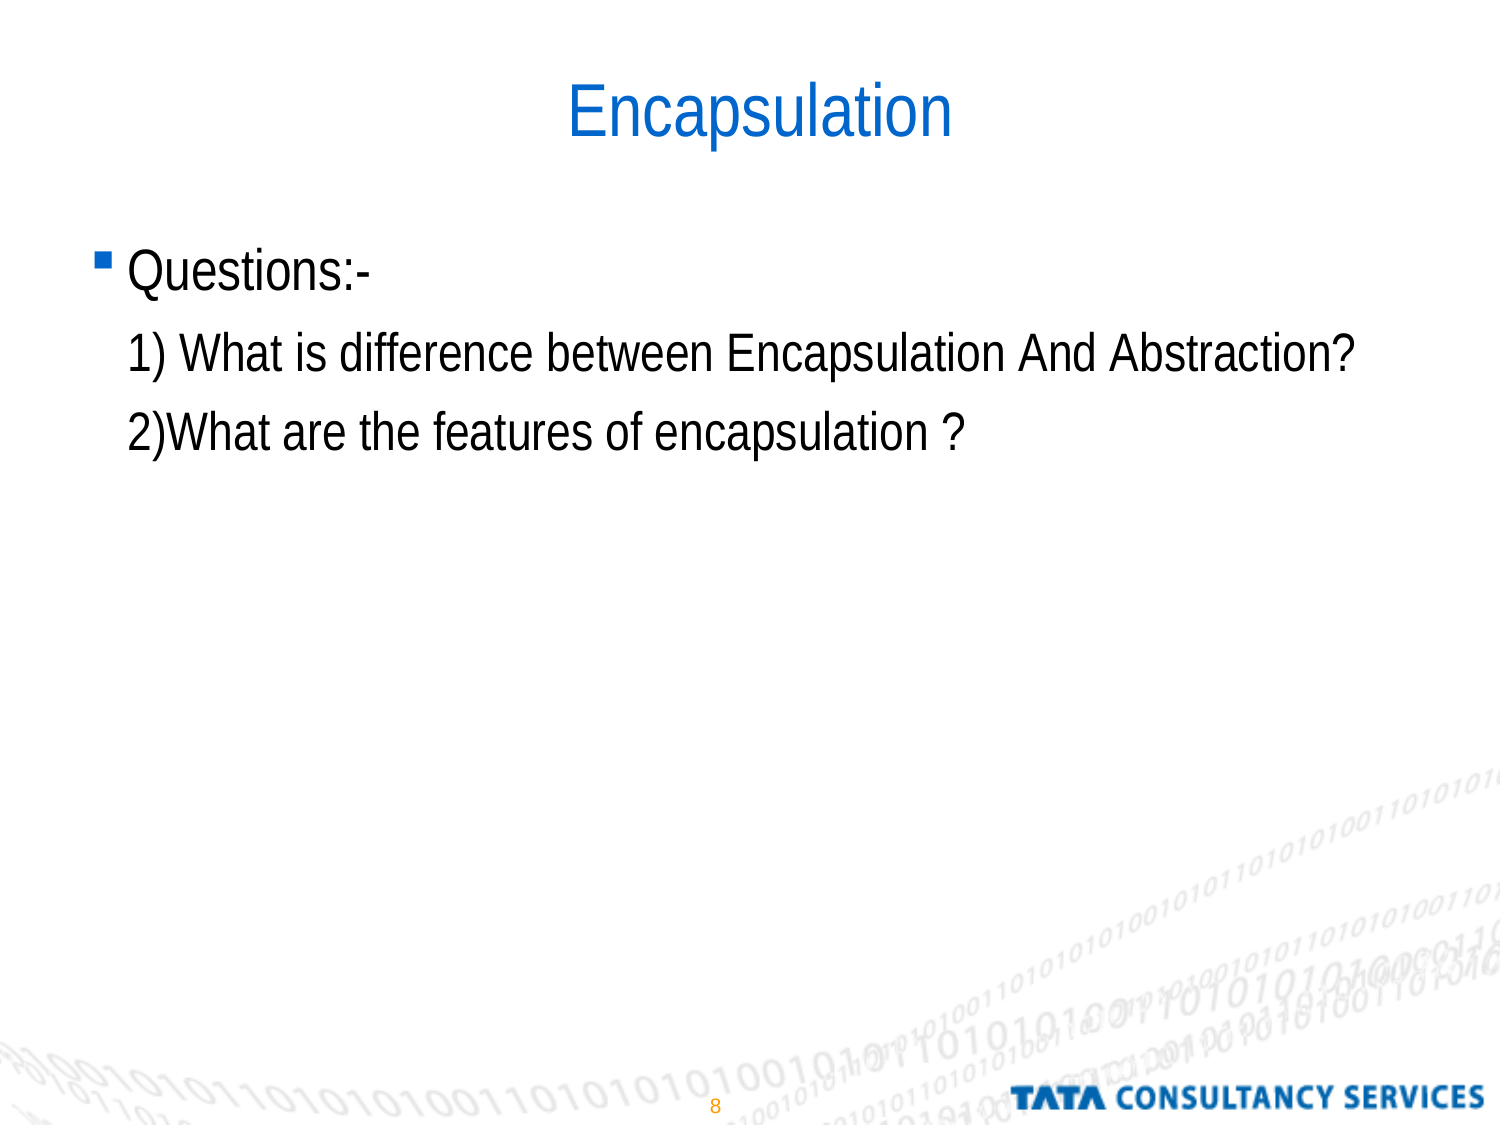

# Encapsulation
Questions:-
1) What is difference between Encapsulation And Abstraction?
2)What are the features of encapsulation ?